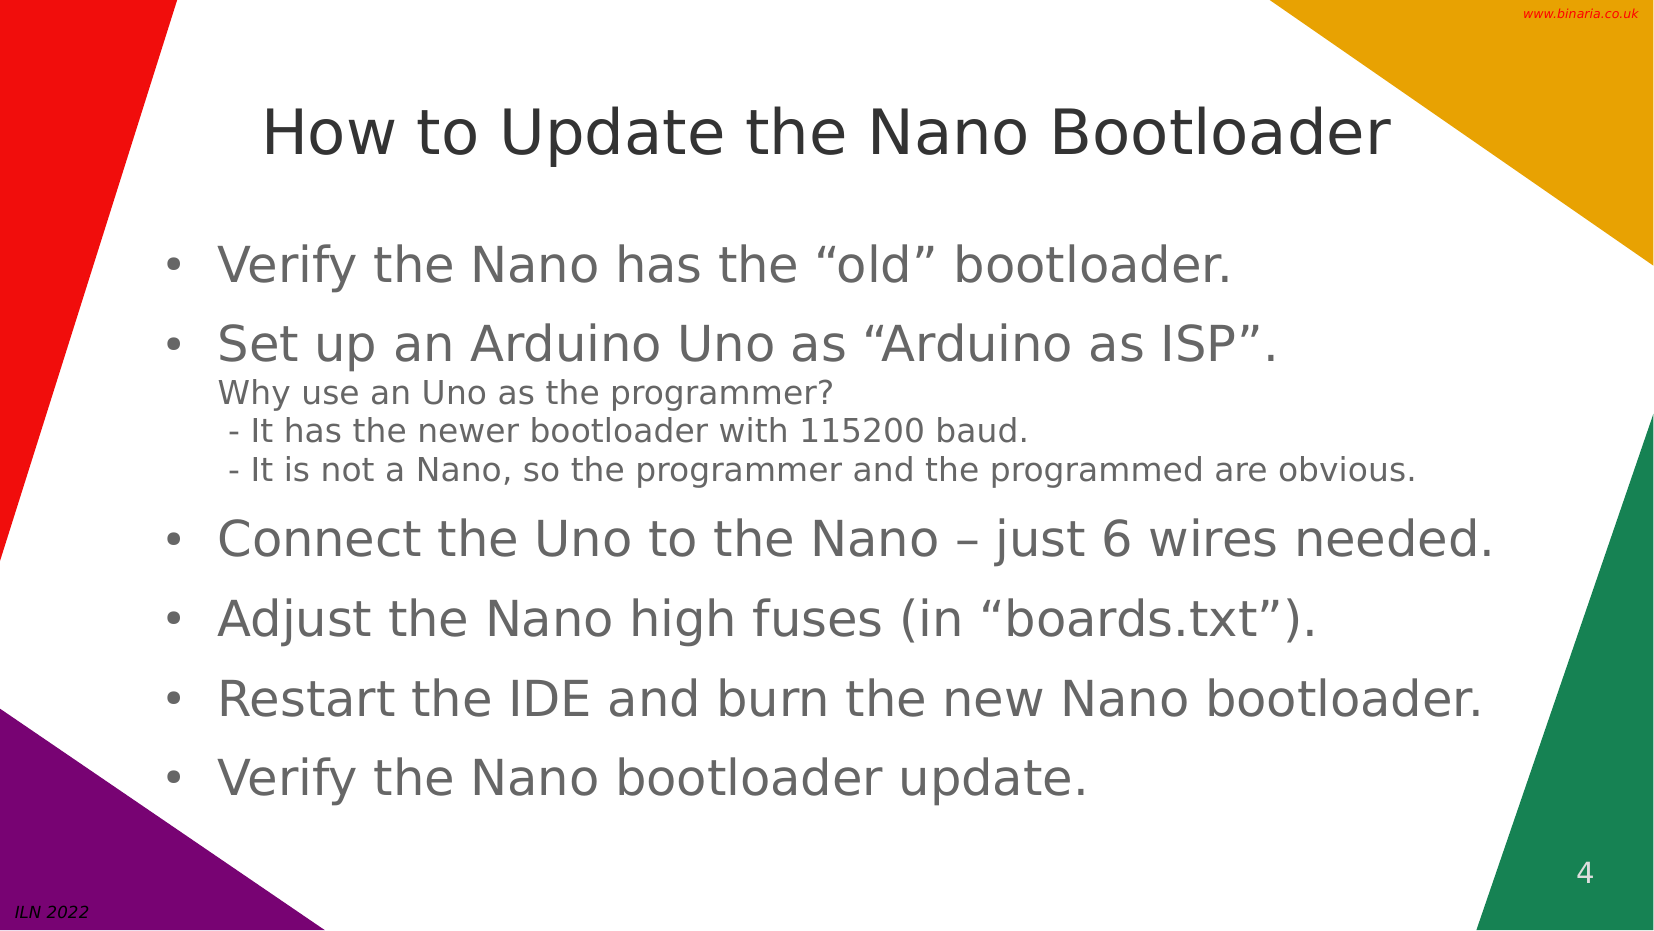

www.binaria.co.uk
# How to Update the Nano Bootloader
Verify the Nano has the “old” bootloader.
Set up an Arduino Uno as “Arduino as ISP”.
Why use an Uno as the programmer?
 - It has the newer bootloader with 115200 baud.
 - It is not a Nano, so the programmer and the programmed are obvious.
Connect the Uno to the Nano – just 6 wires needed.
Adjust the Nano high fuses (in “boards.txt”).
Restart the IDE and burn the new Nano bootloader.
Verify the Nano bootloader update.
4
ILN 2022